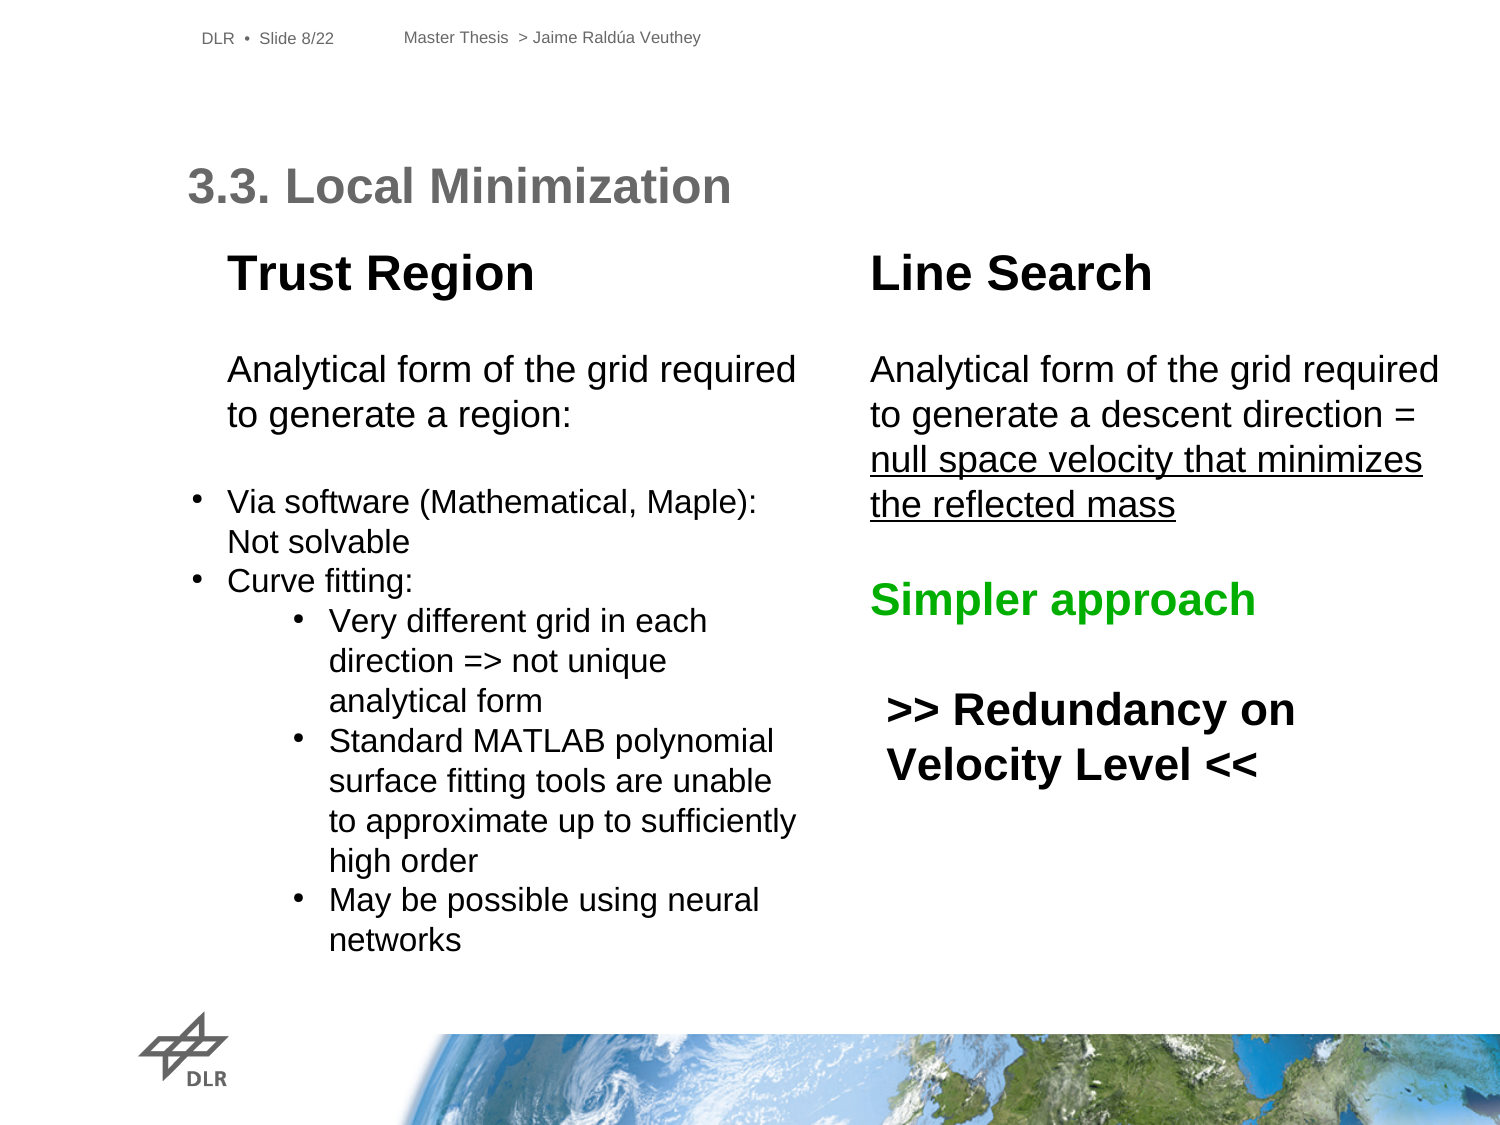

# 3.3. Local Minimization
Trust Region
Analytical form of the grid required to generate a region:
Via software (Mathematical, Maple): Not solvable
Curve fitting:
Very different grid in each direction => not unique analytical form
Standard MATLAB polynomial surface fitting tools are unable to approximate up to sufficiently high order
May be possible using neural networks
Line Search
Analytical form of the grid required to generate a descent direction = null space velocity that minimizes the reflected mass
Simpler approach
>> Redundancy on Velocity Level <<